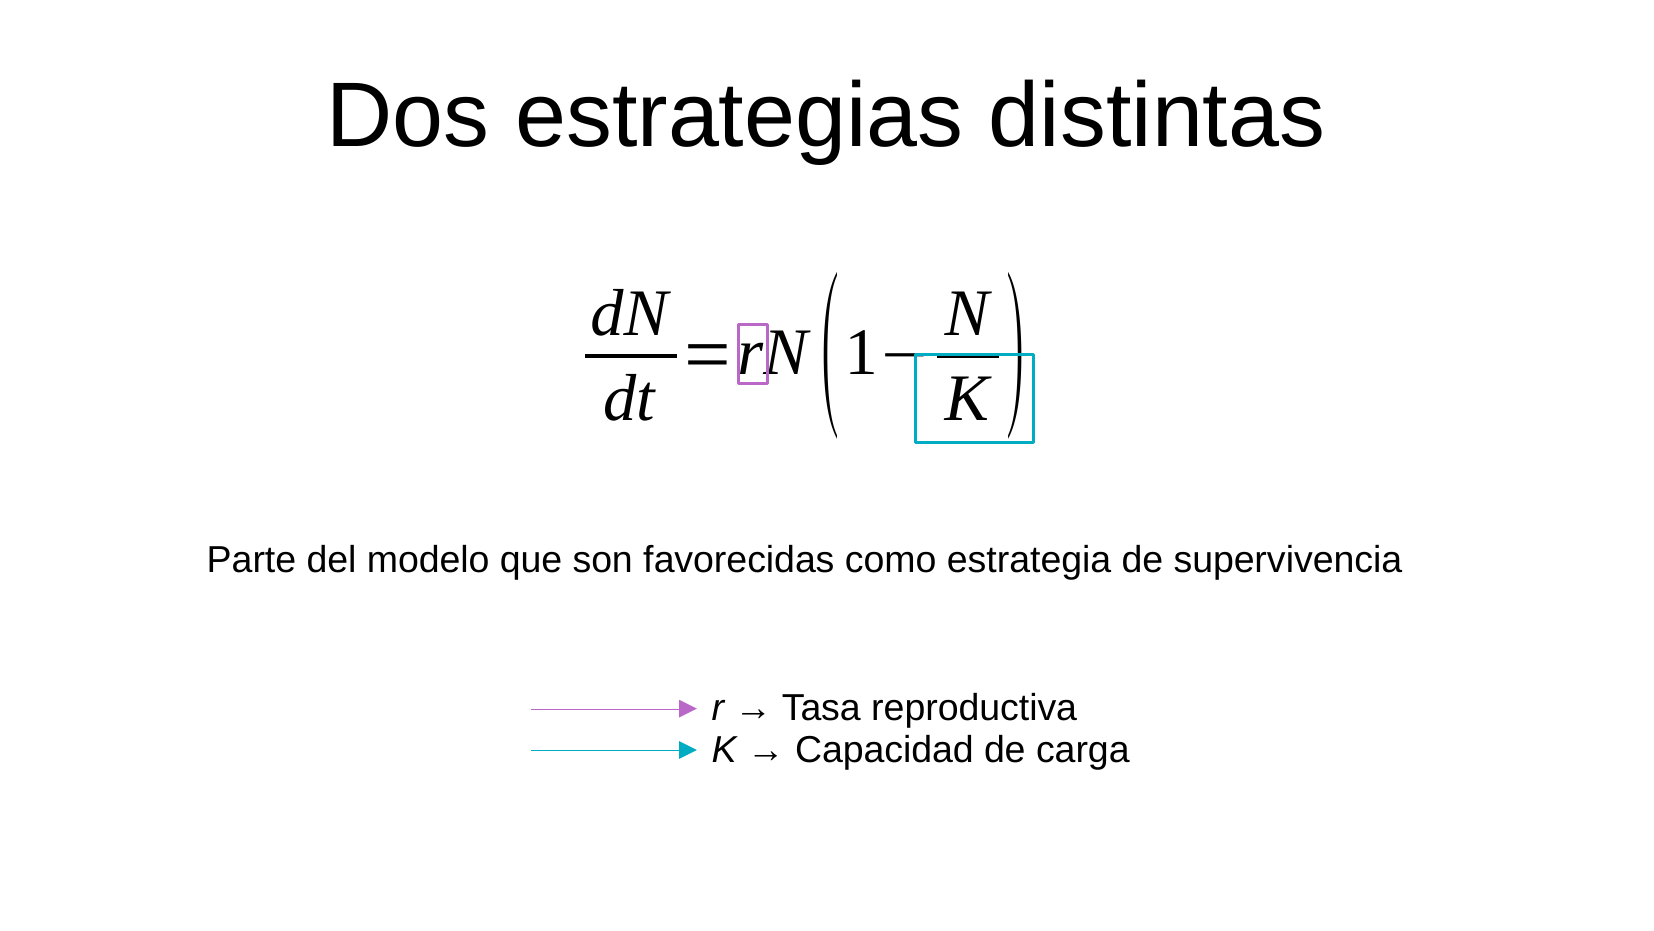

# Dos estrategias distintas
Parte del modelo que son favorecidas como estrategia de supervivencia
r → Tasa reproductiva
K → Capacidad de carga